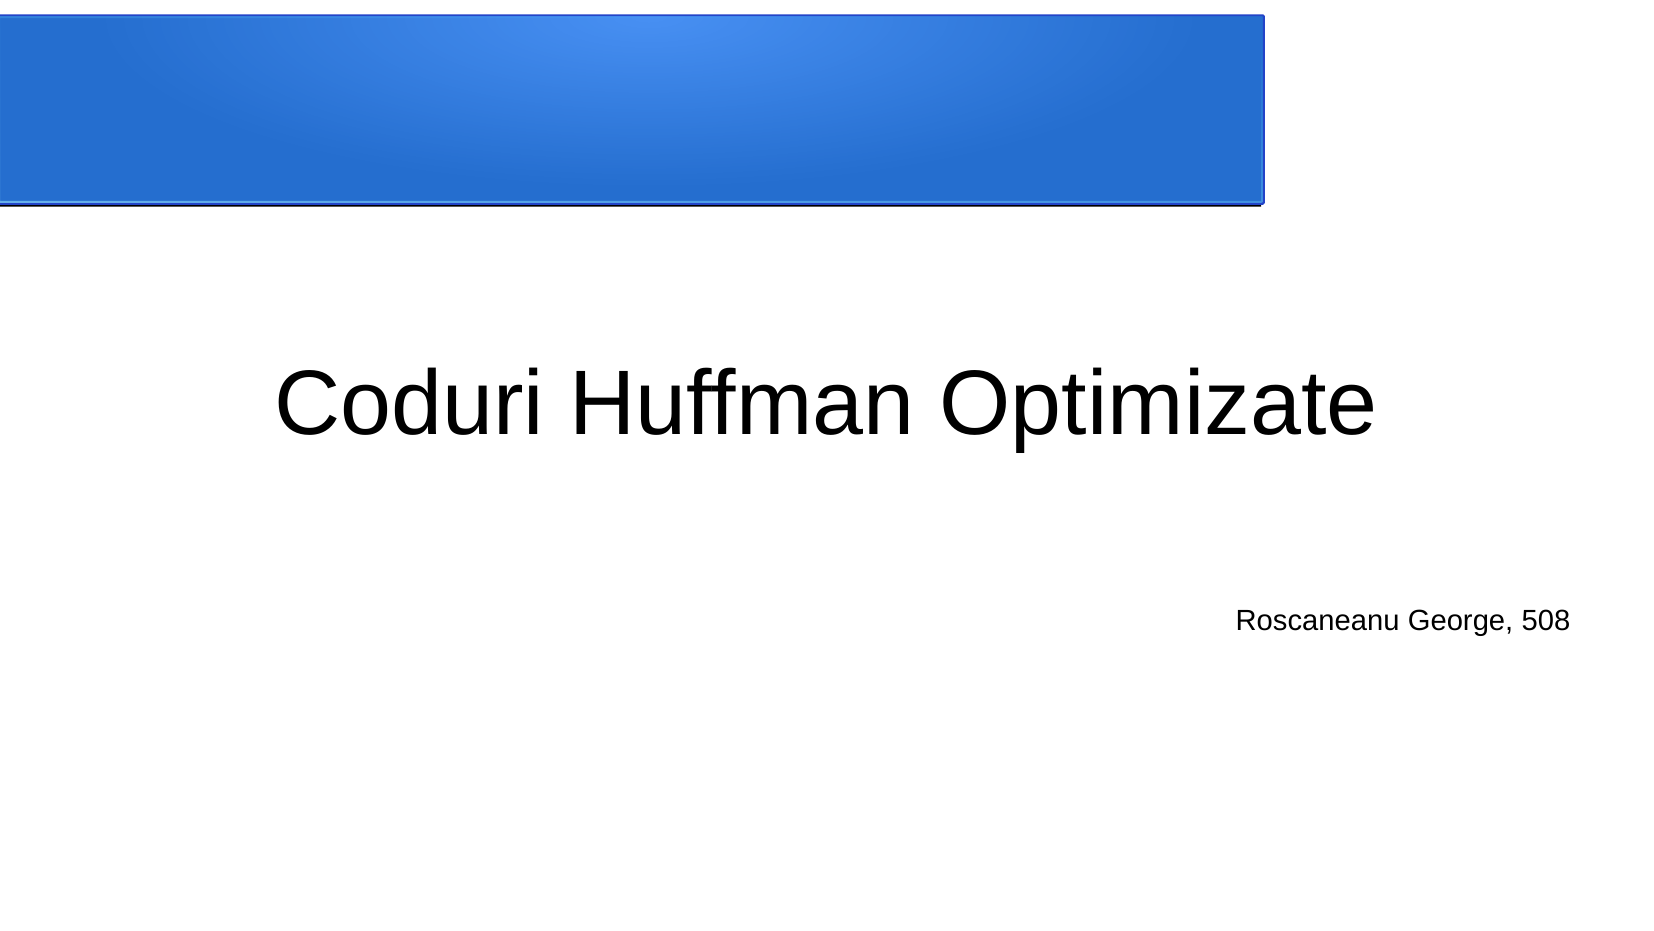

#
Coduri Huffman Optimizate
Roscaneanu George, 508